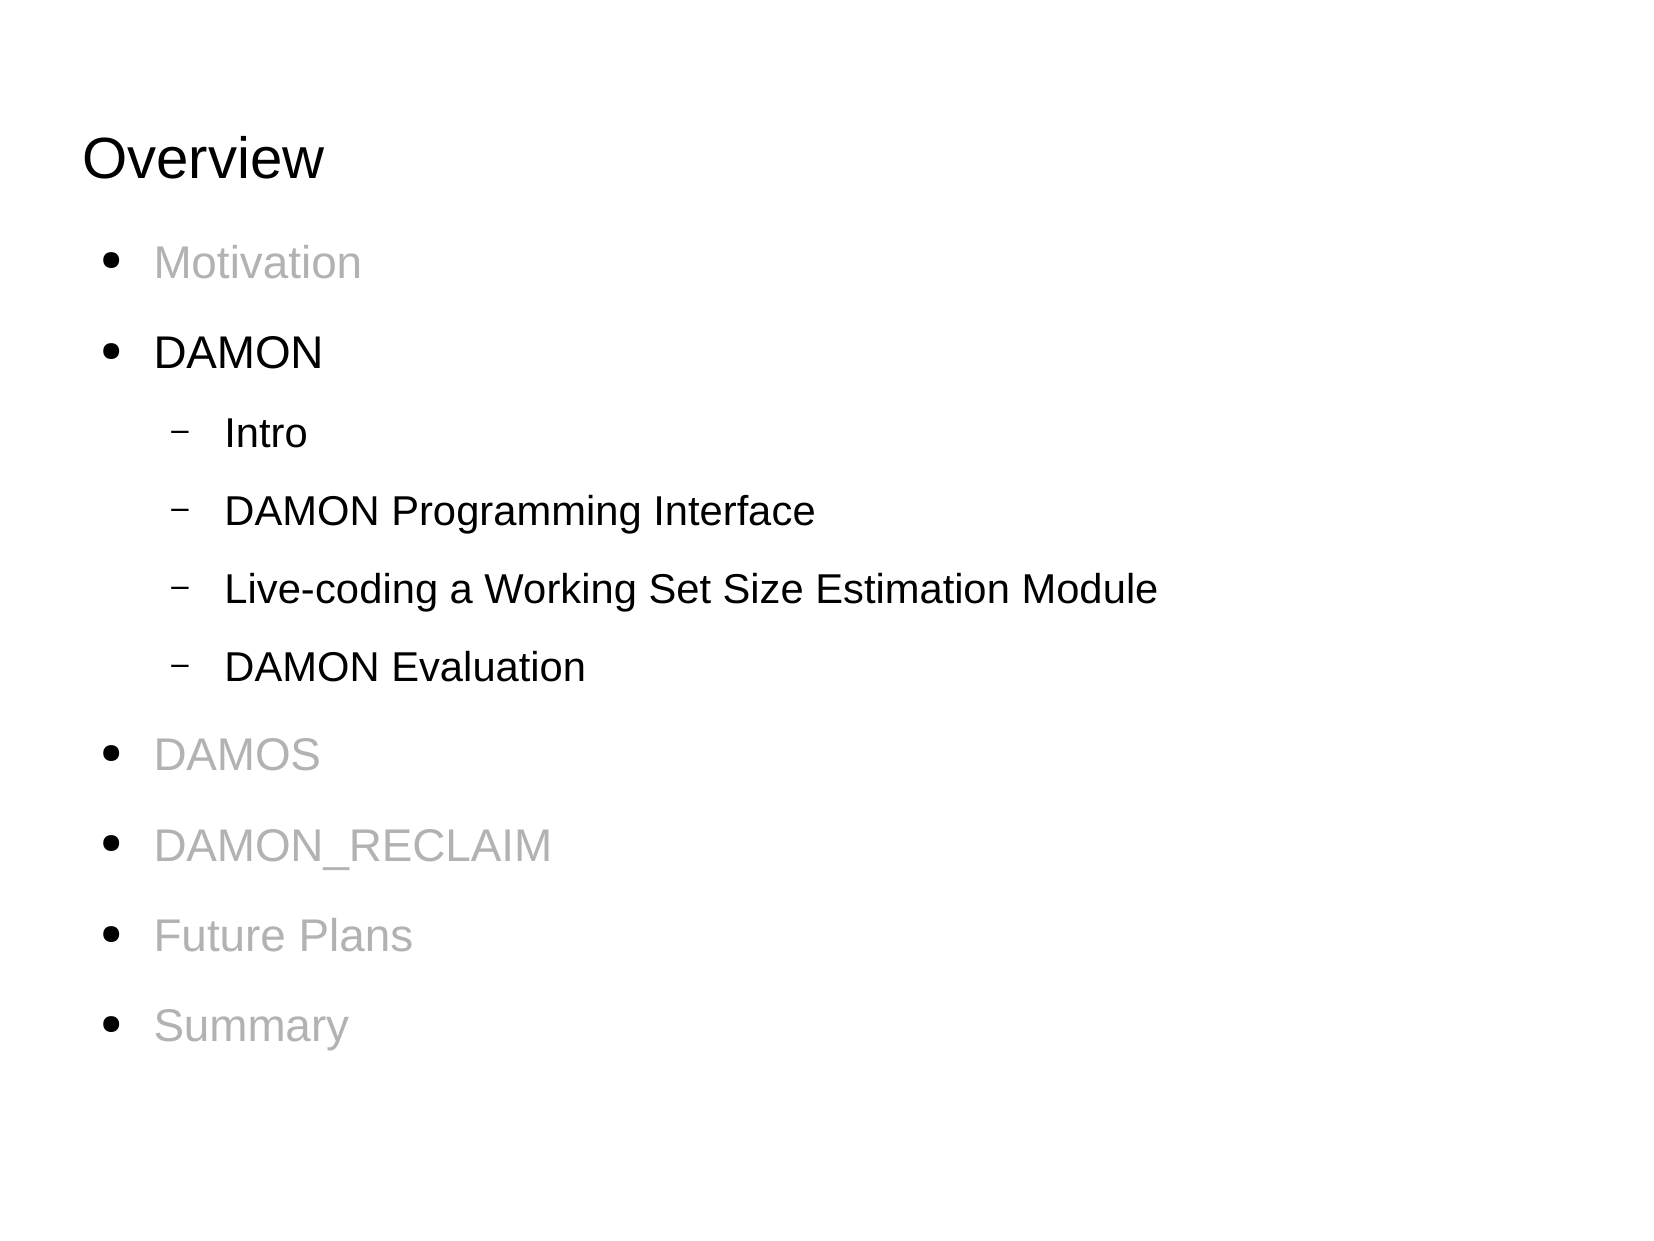

# Overview
Motivation
DAMON
Intro
DAMON Programming Interface
Live-coding a Working Set Size Estimation Module
DAMON Evaluation
DAMOS
DAMON_RECLAIM
Future Plans
Summary